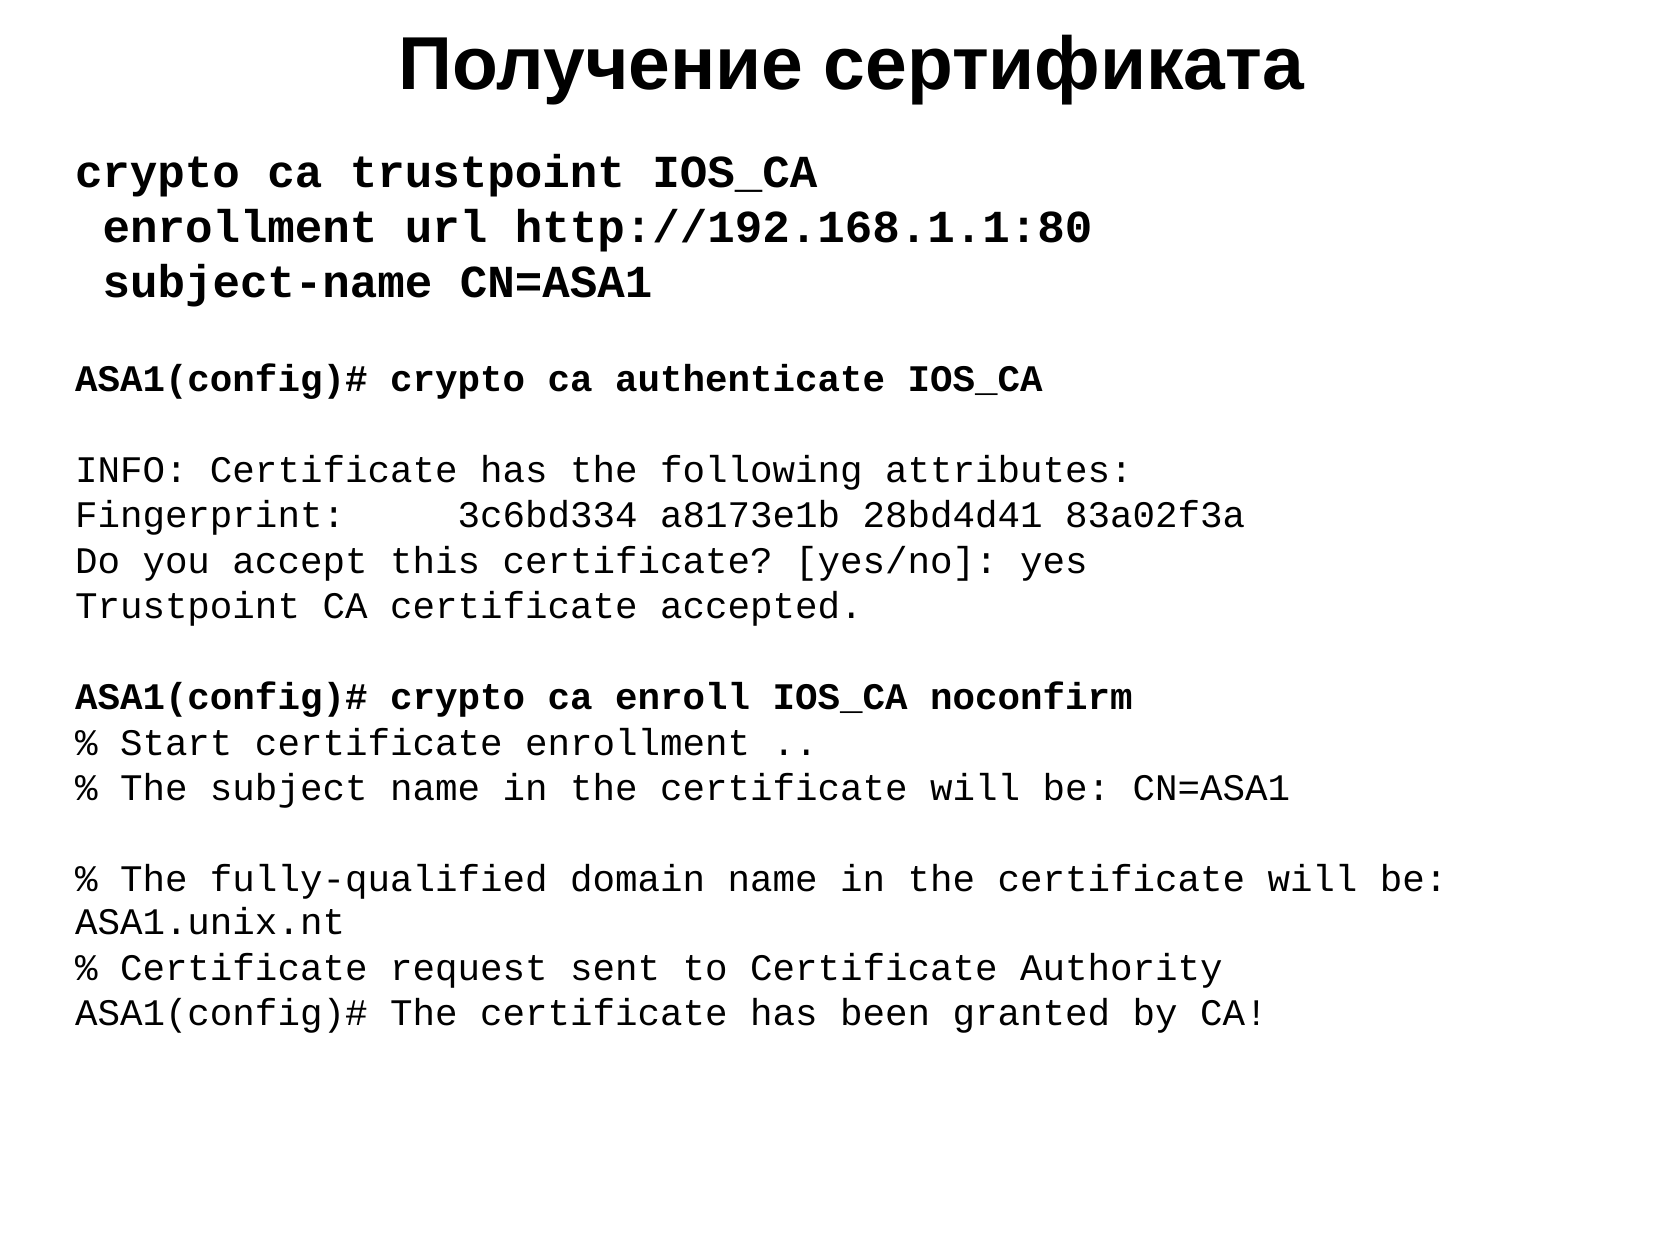

Получение сертификата
# crypto ca trustpoint IOS_CA
 enrollment url http://192.168.1.1:80
 subject-name CN=ASA1
ASA1(config)# crypto ca authenticate IOS_CA
INFO: Certificate has the following attributes:
Fingerprint: 3c6bd334 a8173e1b 28bd4d41 83a02f3a
Do you accept this certificate? [yes/no]: yes
Trustpoint CA certificate accepted.
ASA1(config)# crypto ca enroll IOS_CA noconfirm
% Start certificate enrollment ..
% The subject name in the certificate will be: CN=ASA1
% The fully-qualified domain name in the certificate will be: ASA1.unix.nt
% Certificate request sent to Certificate Authority
ASA1(config)# The certificate has been granted by CA!